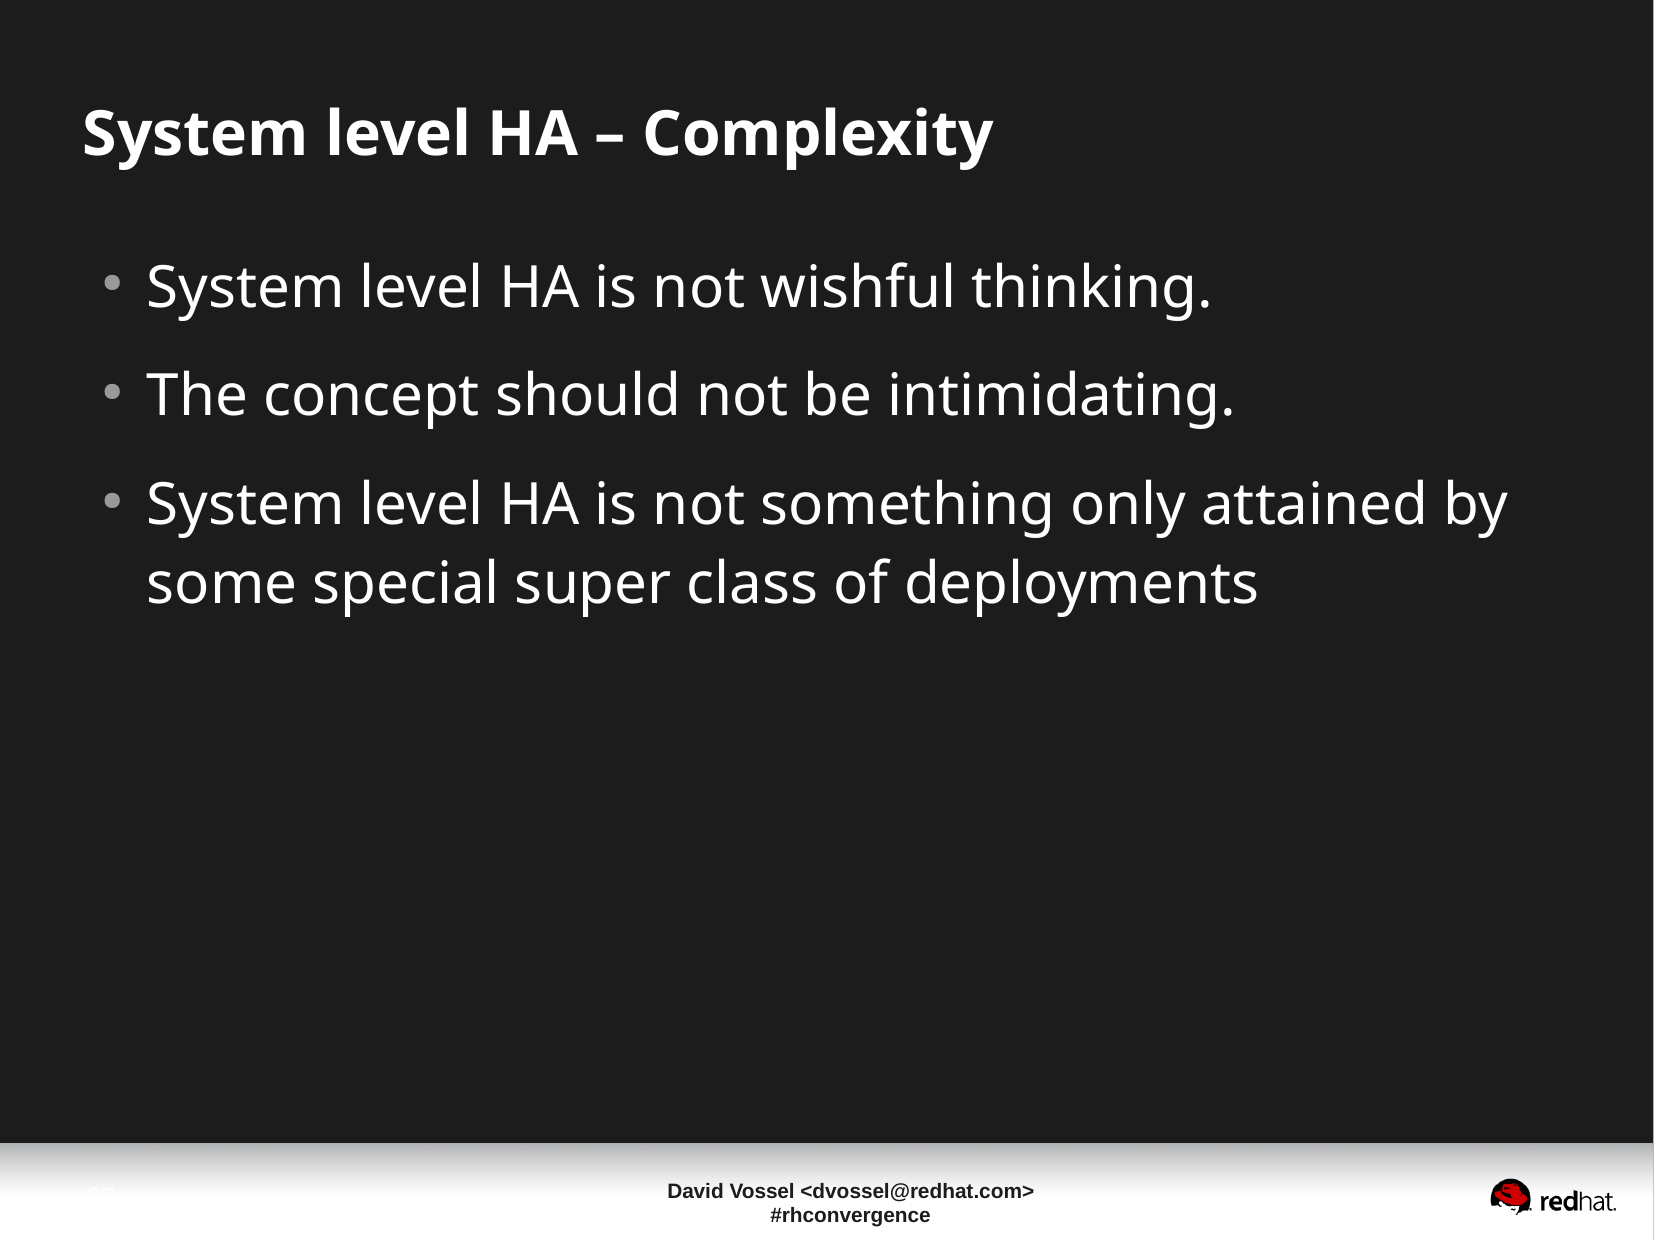

# System level HA – Complexity
System level HA is not wishful thinking.
The concept should not be intimidating.
System level HA is not something only attained by some special super class of deployments